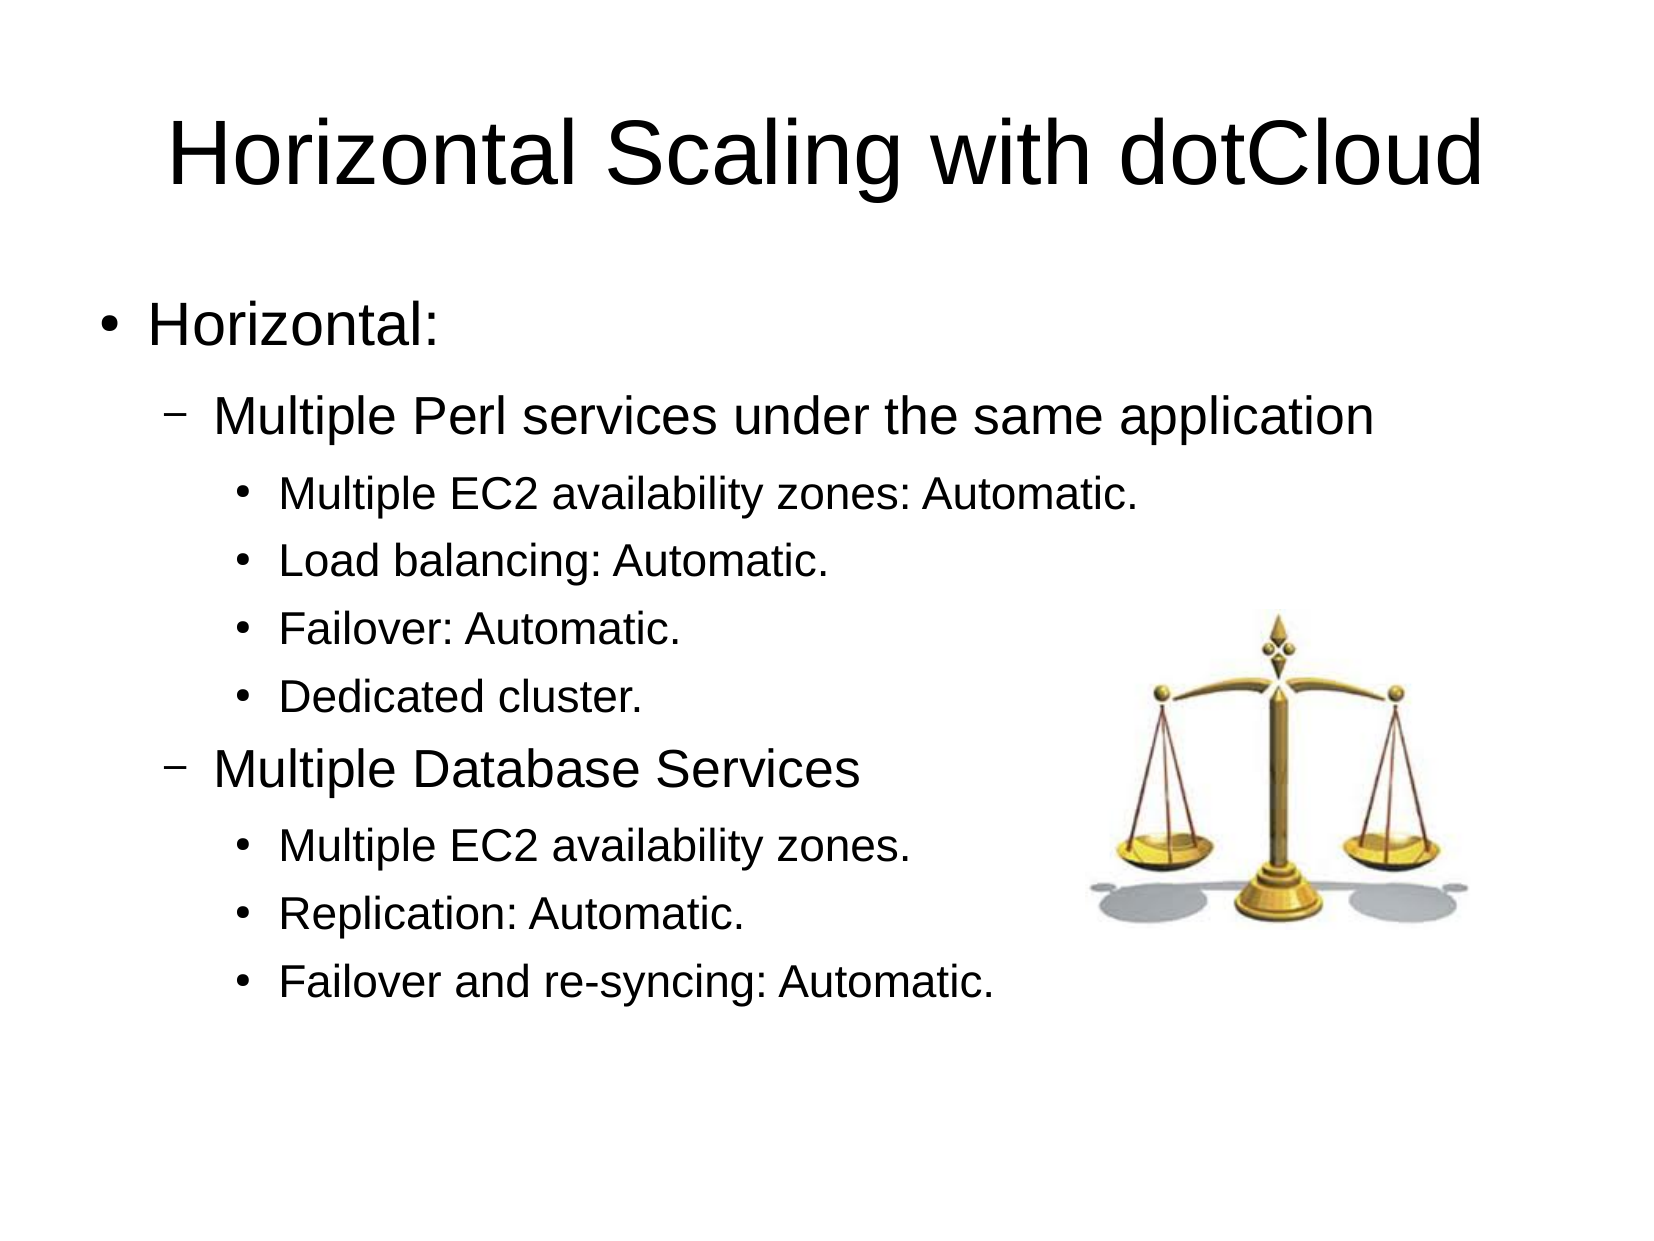

# Horizontal Scaling with dotCloud
Horizontal:
Multiple Perl services under the same application
Multiple EC2 availability zones: Automatic.
Load balancing: Automatic.
Failover: Automatic.
Dedicated cluster.
Multiple Database Services
Multiple EC2 availability zones.
Replication: Automatic.
Failover and re-syncing: Automatic.